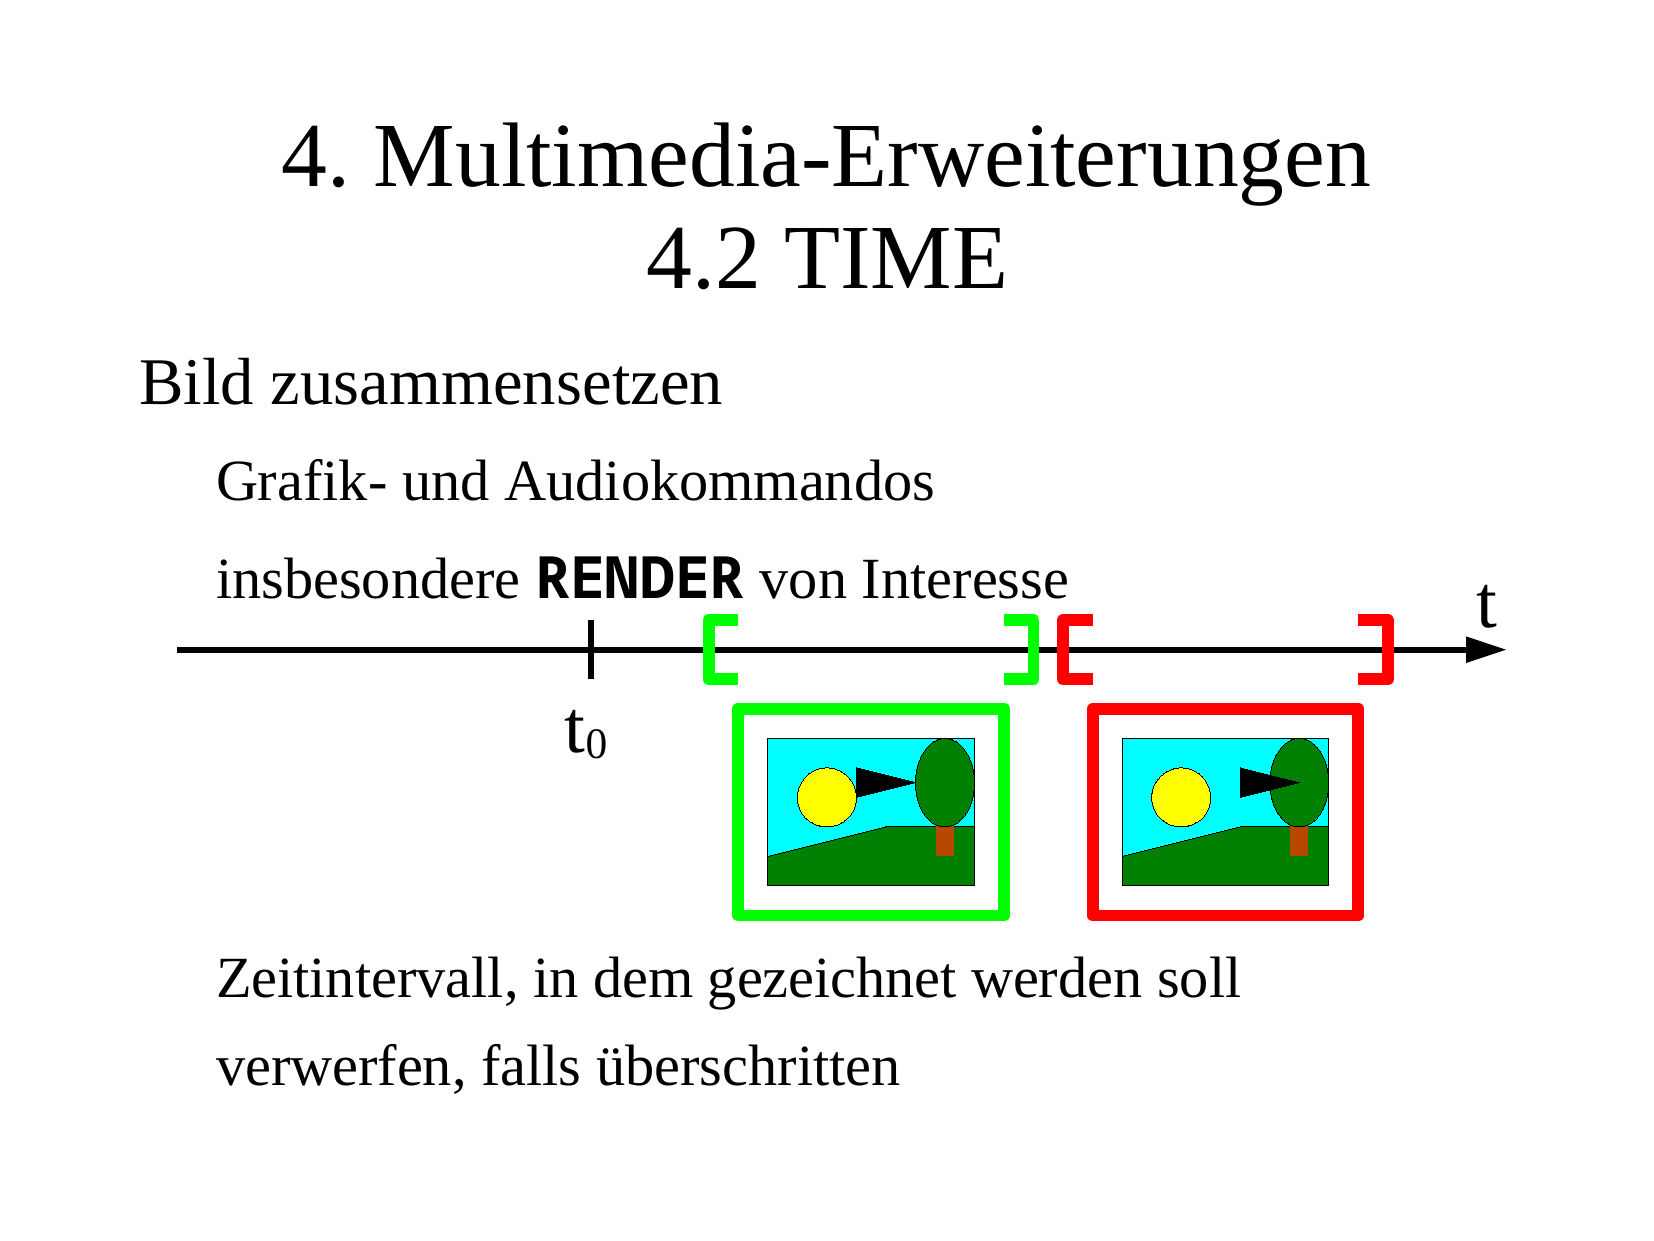

# 4. Multimedia-Erweiterungen 4.2 TIME
Bild zusammensetzen
Grafik- und Audiokommandos
insbesondere RENDER von Interesse
t
t0
Zeitintervall, in dem gezeichnet werden soll
verwerfen, falls überschritten